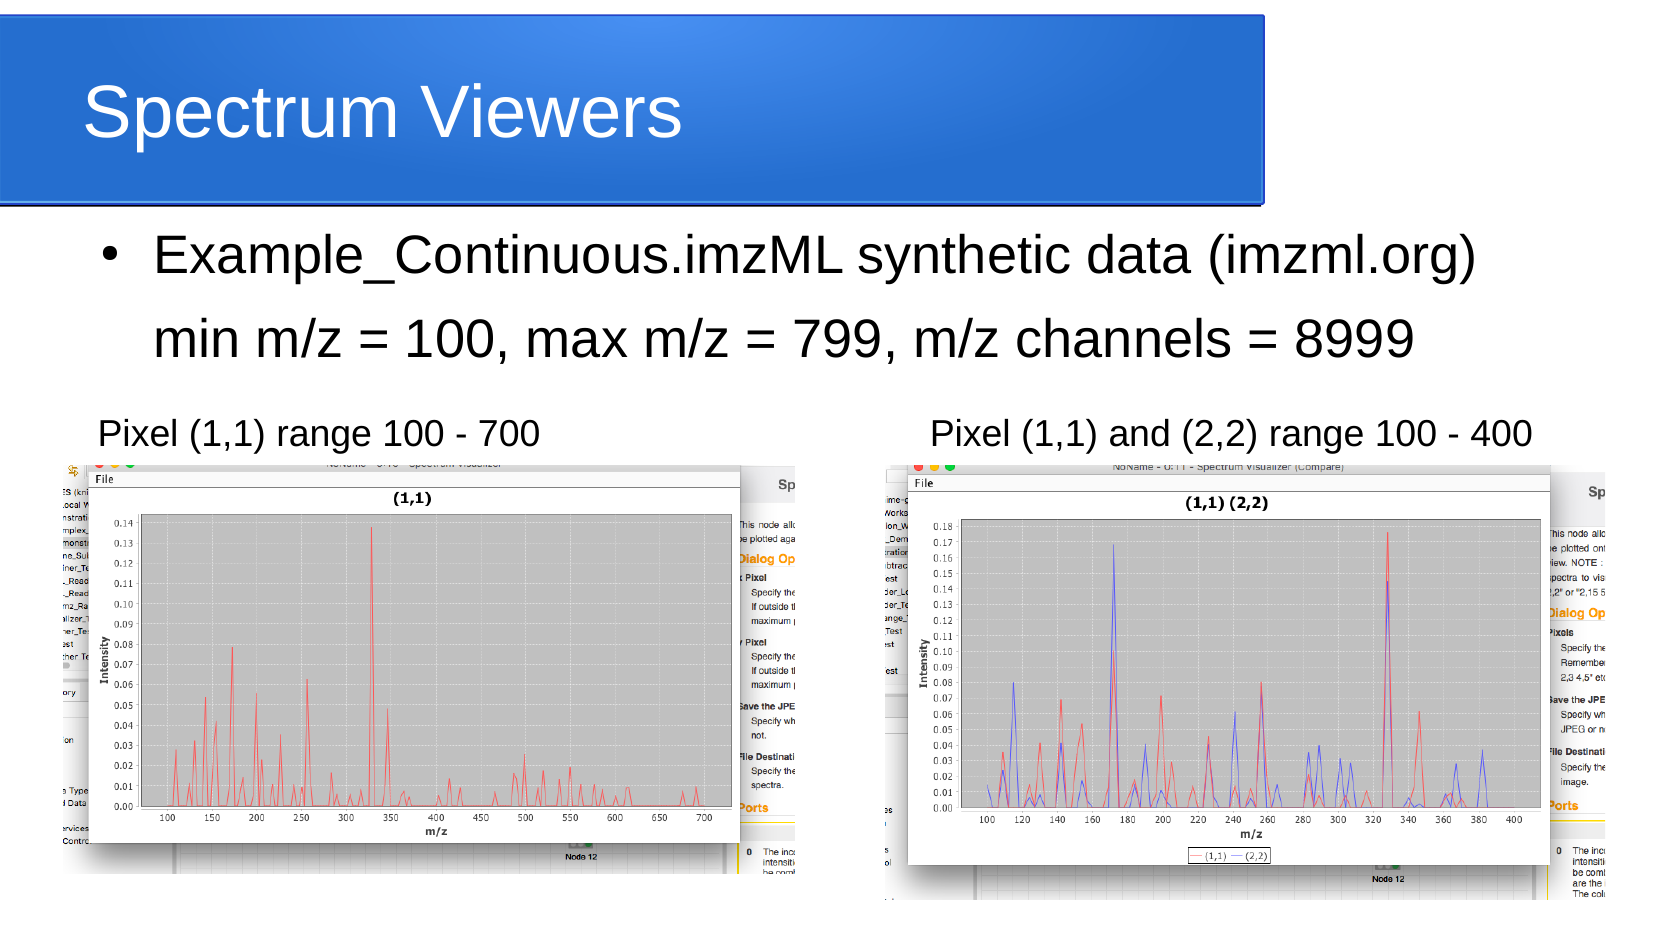

# Spectrum Viewers
Example_Continuous.imzML synthetic data (imzml.org)
min m/z = 100, max m/z = 799, m/z channels = 8999
Pixel (1,1) range 100 - 700
Pixel (1,1) and (2,2) range 100 - 400